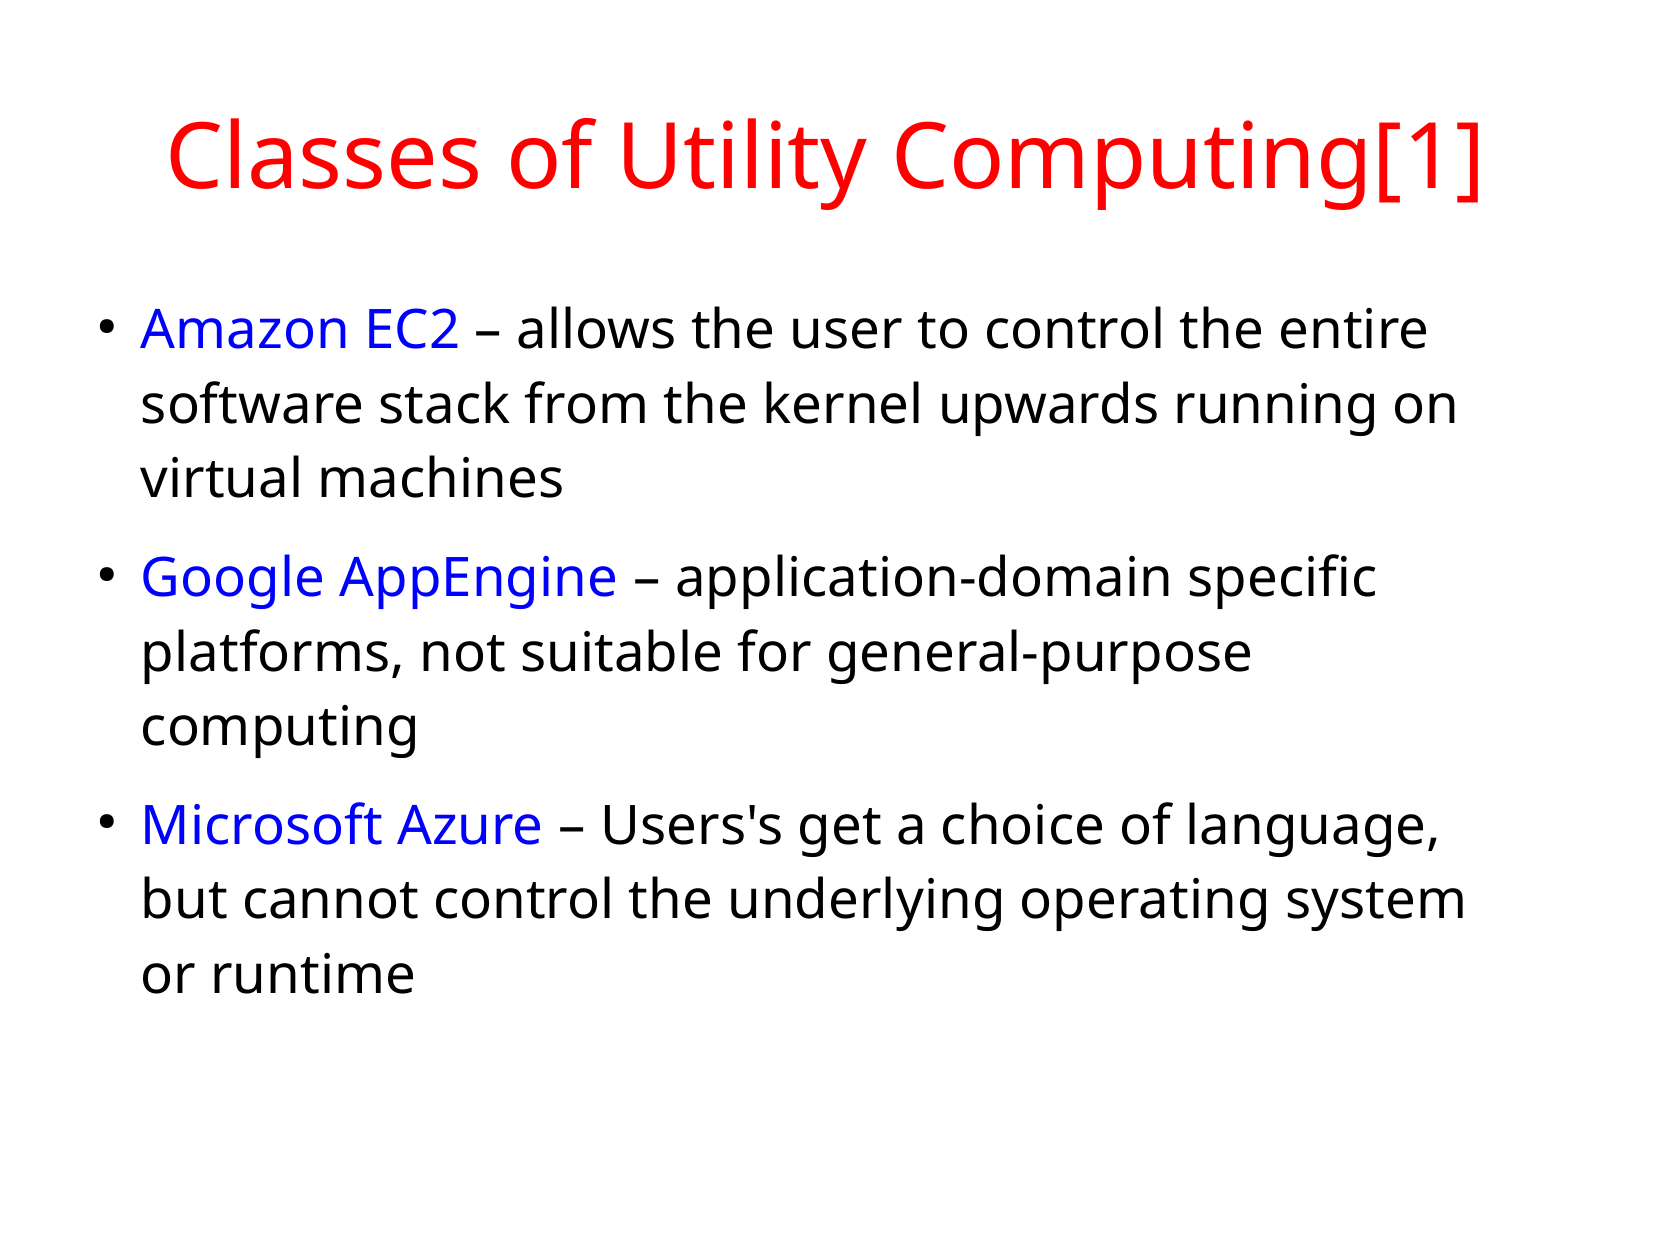

# Classes of Utility Computing[1]
Amazon EC2 – allows the user to control the entire software stack from the kernel upwards running on virtual machines
Google AppEngine – application-domain specific platforms, not suitable for general-purpose computing
Microsoft Azure – Users's get a choice of language, but cannot control the underlying operating system or runtime